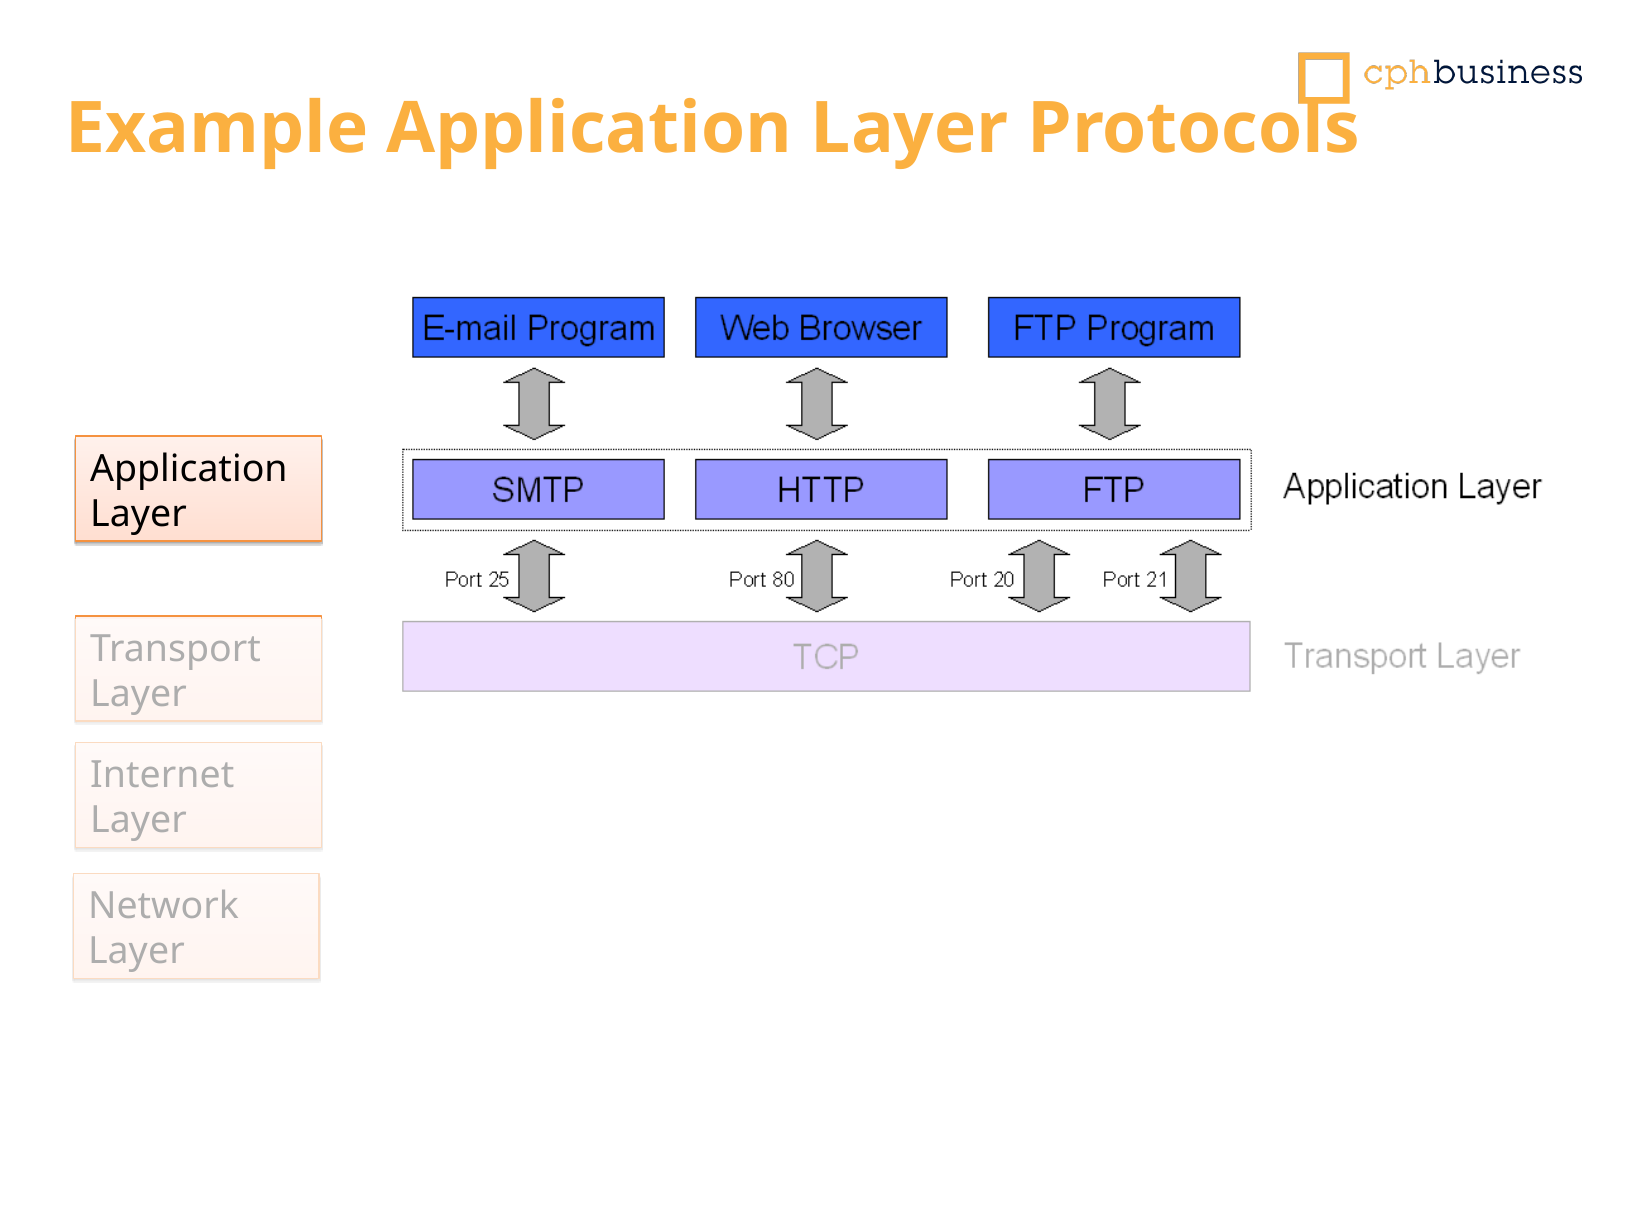

Example Application Layer Protocols
Application Layer
Transport
Layer
Internet
Layer
Network Layer